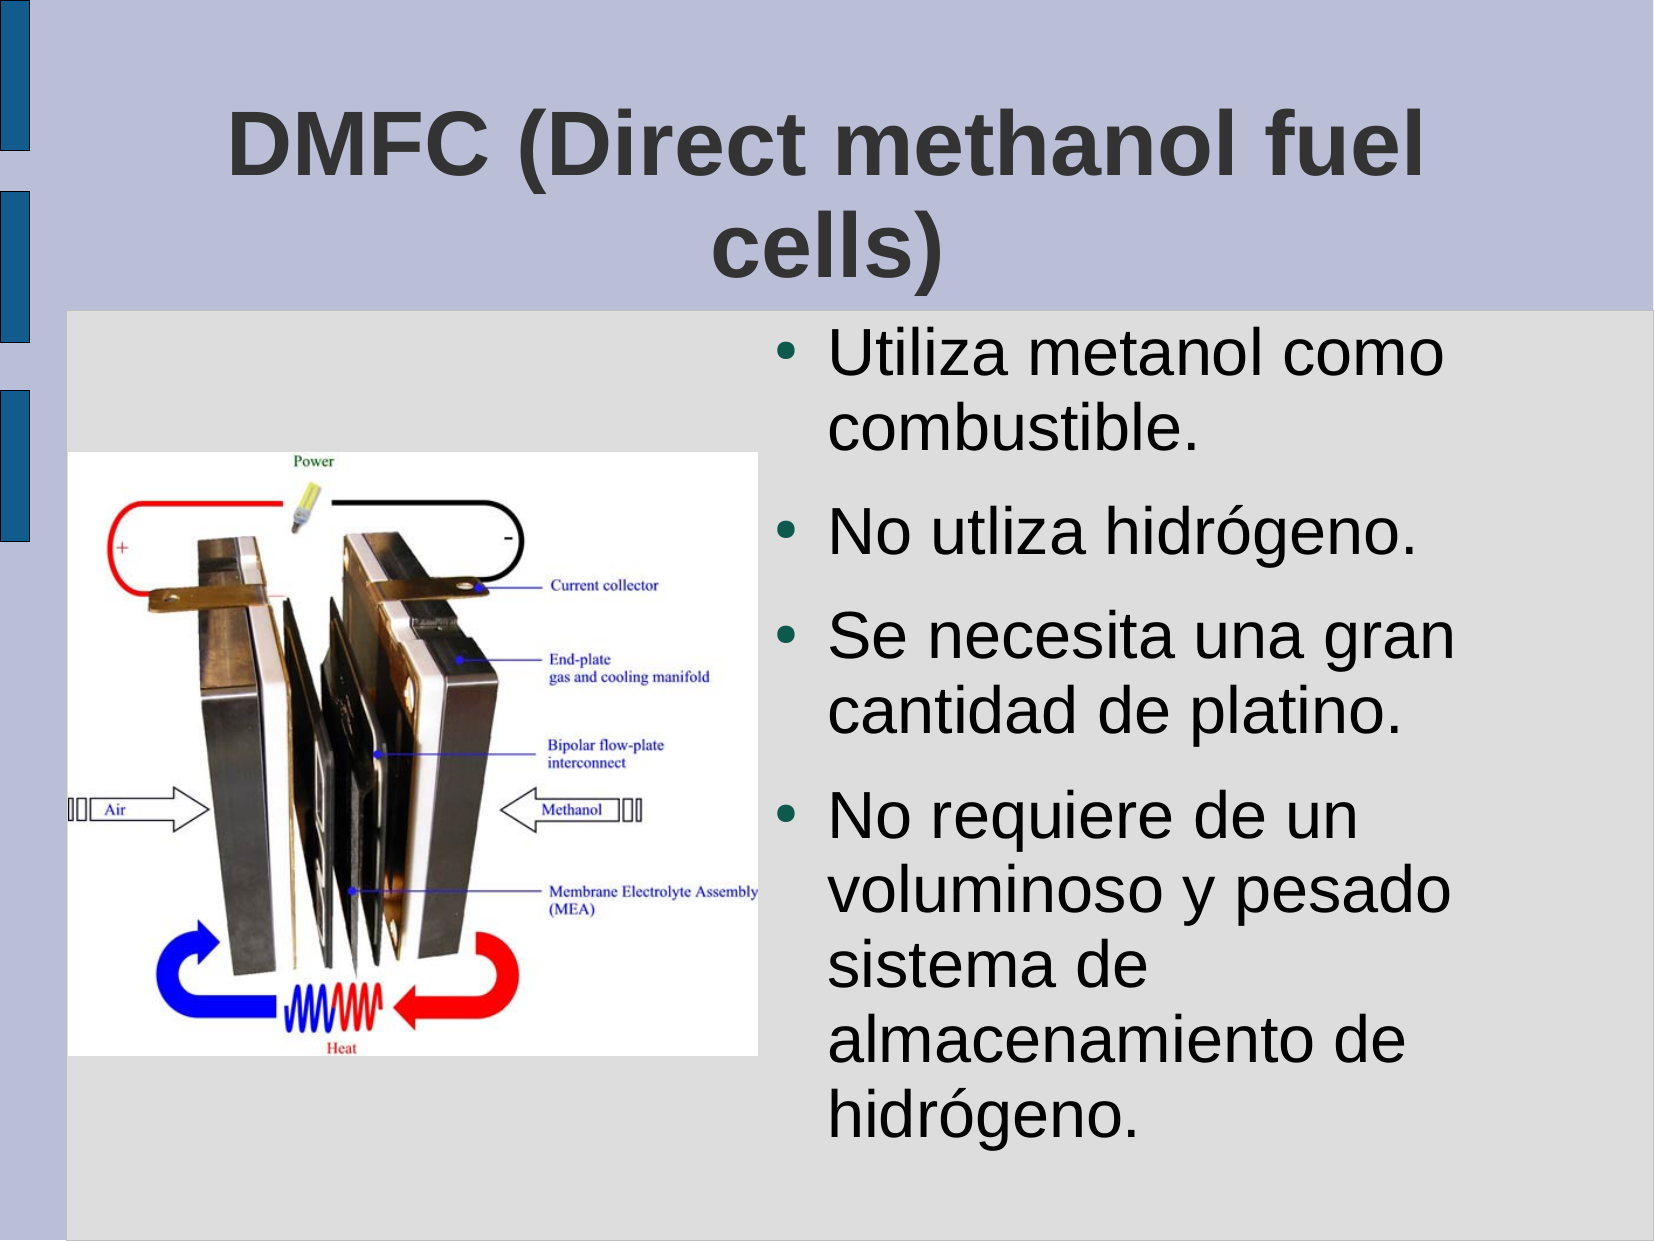

# DMFC (Direct methanol fuel cells)
Utiliza metanol como combustible.
No utliza hidrógeno.
Se necesita una gran cantidad de platino.
No requiere de un voluminoso y pesado sistema de almacenamiento de hidrógeno.